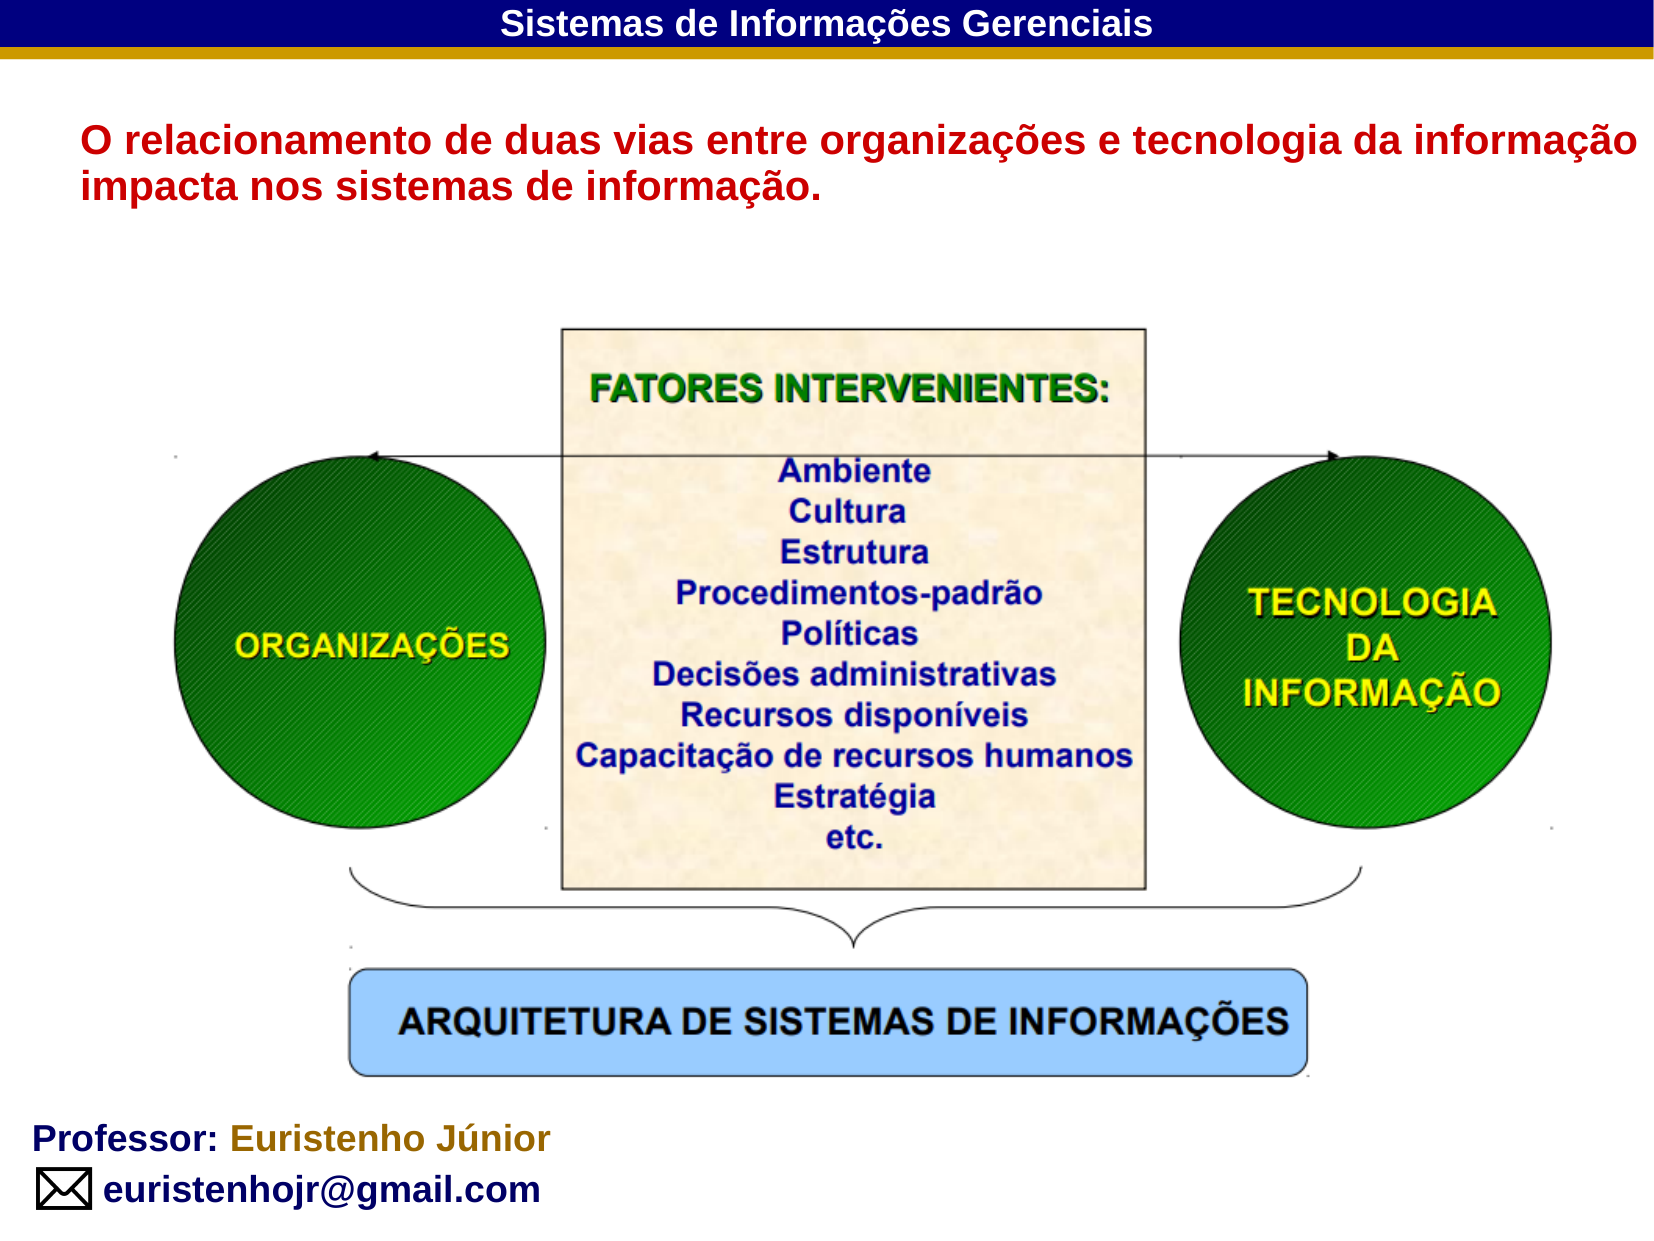

Empreendedorismo
Sistemas de Informações Gerenciais
O relacionamento de duas vias entre organizações e tecnologia da informação
impacta nos sistemas de informação.
Professor: Euristenho Júnior
euristenhojr@gmail.com